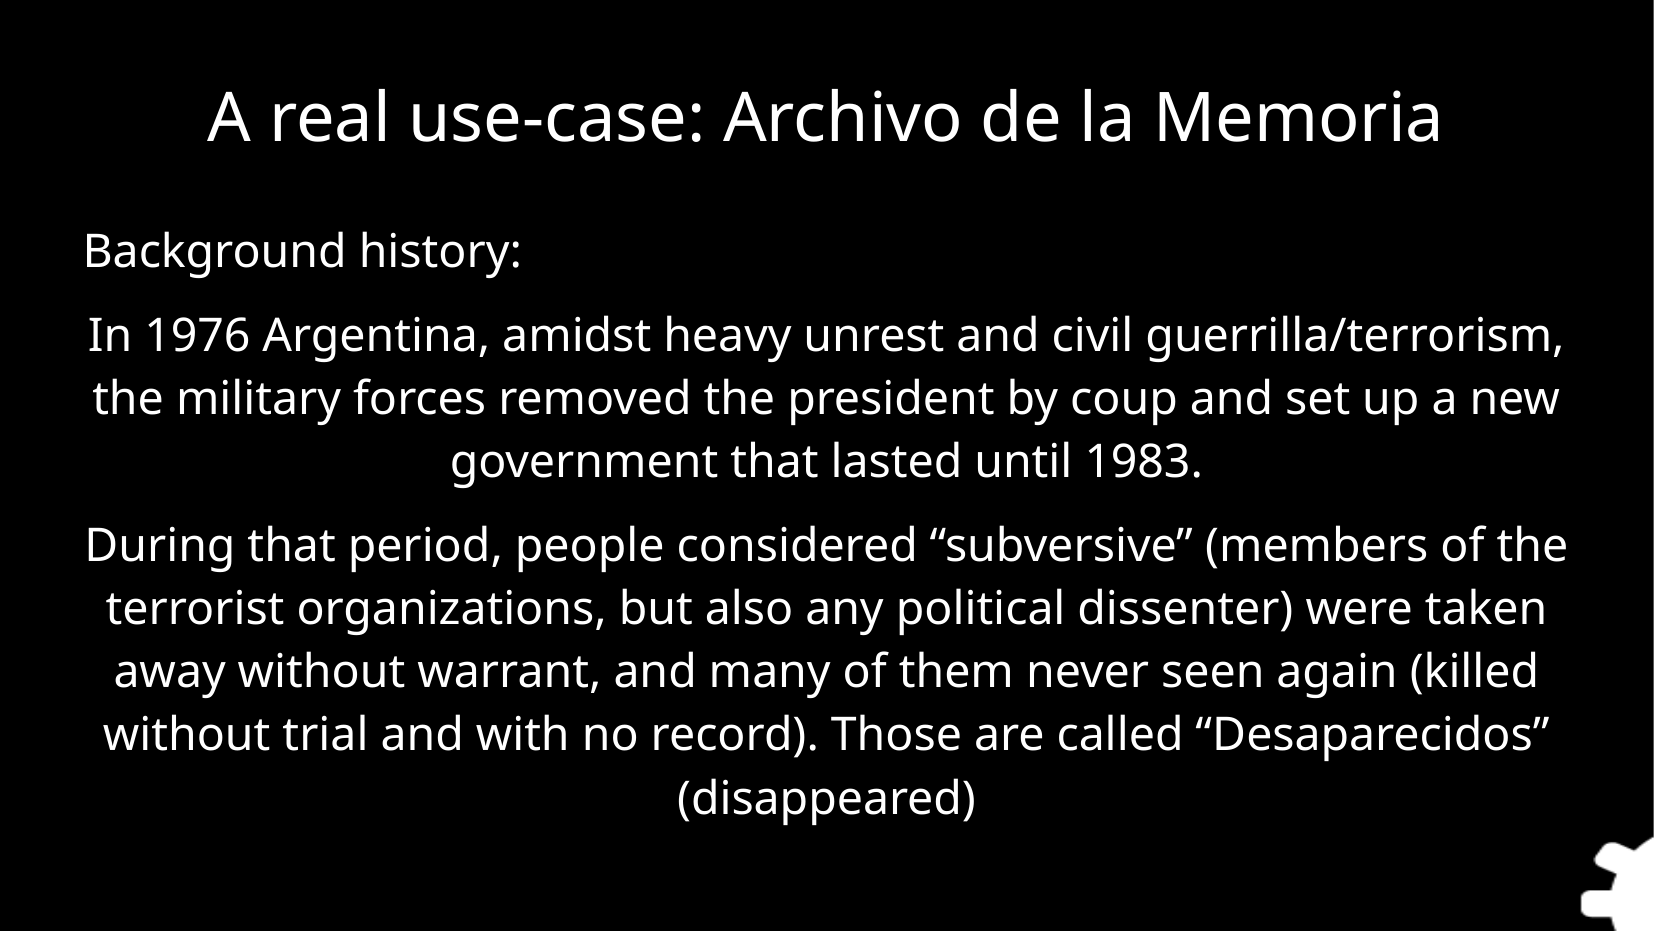

# A real use-case: Archivo de la Memoria
Background history:
In 1976 Argentina, amidst heavy unrest and civil guerrilla/terrorism, the military forces removed the president by coup and set up a new government that lasted until 1983.
During that period, people considered “subversive” (members of the terrorist organizations, but also any political dissenter) were taken away without warrant, and many of them never seen again (killed without trial and with no record). Those are called “Desaparecidos” (disappeared)